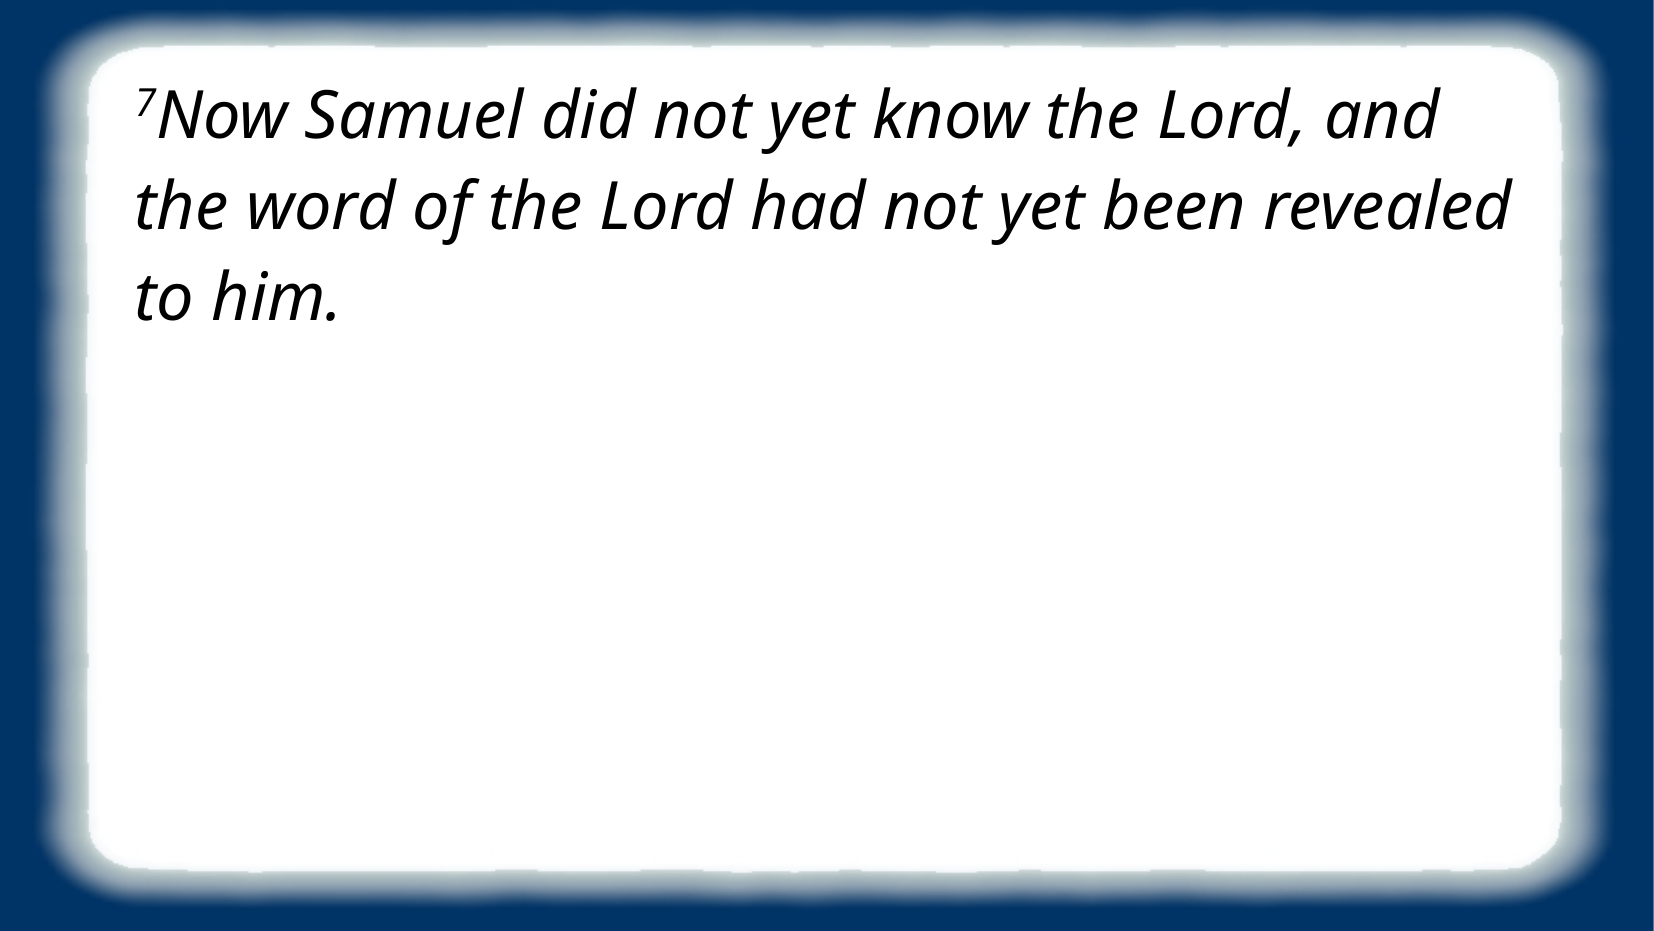

7Now Samuel did not yet know the Lord, and the word of the Lord had not yet been revealed to him.